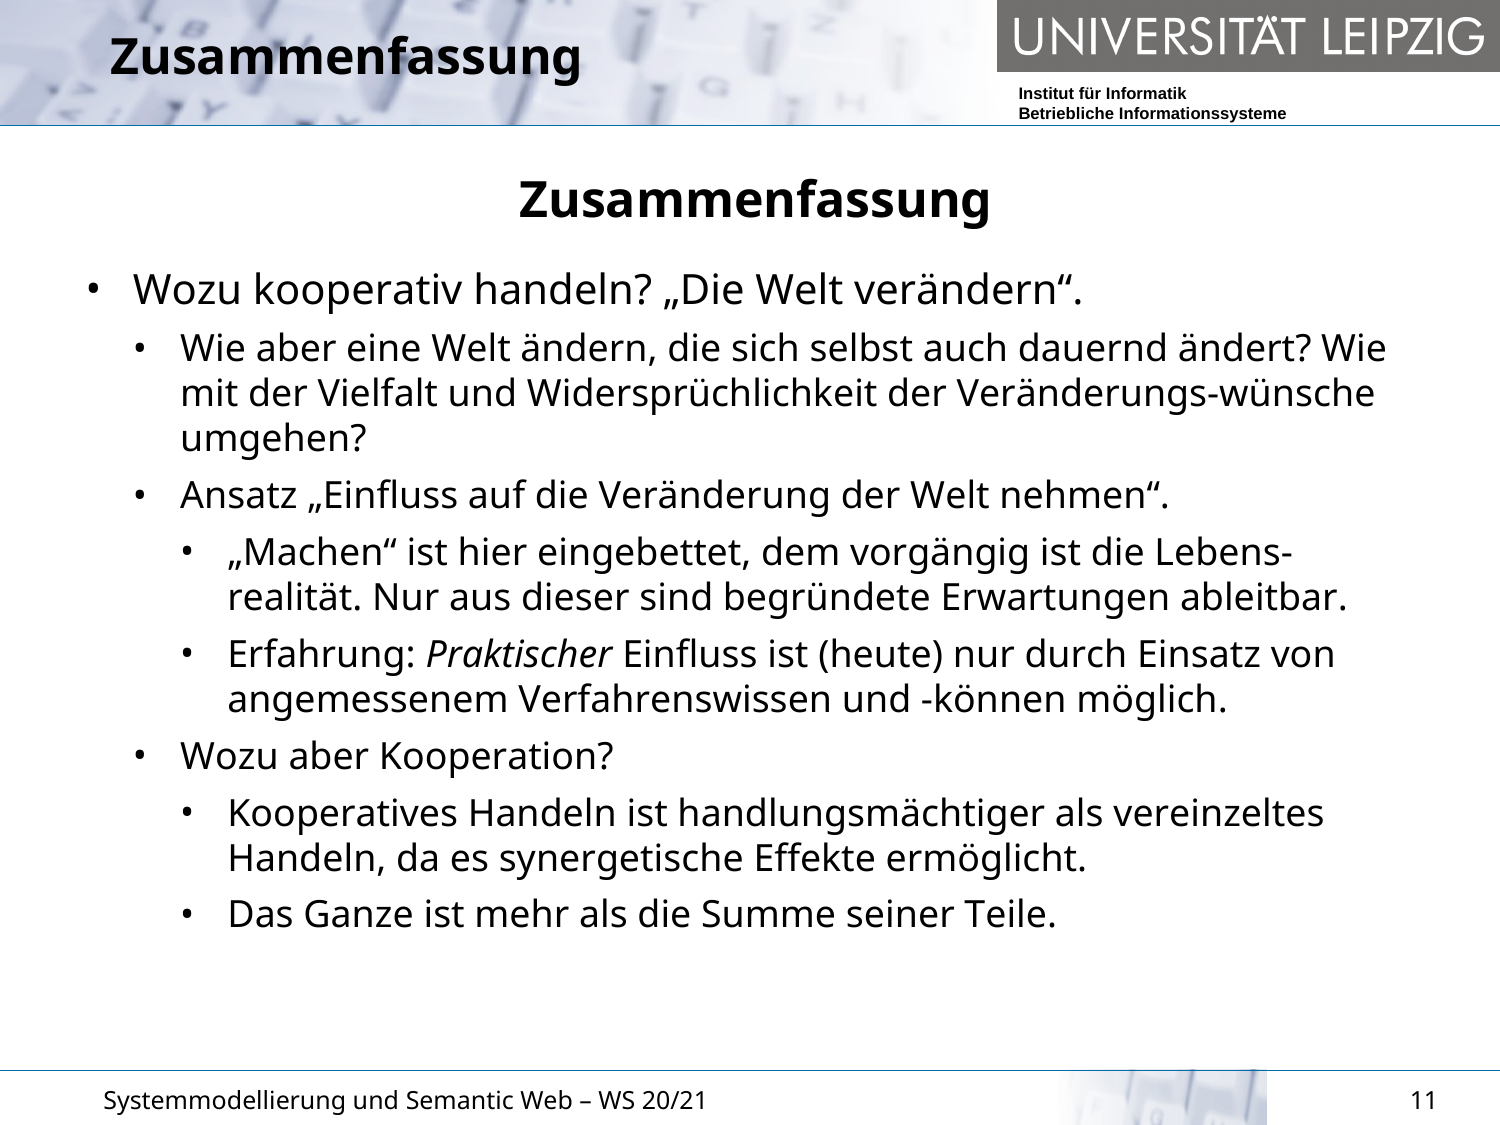

Zusammenfassung
Zusammenfassung
Wozu kooperativ handeln? „Die Welt verändern“.
Wie aber eine Welt ändern, die sich selbst auch dauernd ändert? Wie mit der Vielfalt und Widersprüchlichkeit der Veränderungs-wünsche umgehen?
Ansatz „Einfluss auf die Veränderung der Welt nehmen“.
„Machen“ ist hier eingebettet, dem vorgängig ist die Lebens-realität. Nur aus dieser sind begründete Erwartungen ableitbar.
Erfahrung: Praktischer Einfluss ist (heute) nur durch Einsatz von angemessenem Verfahrenswissen und -können möglich.
Wozu aber Kooperation?
Kooperatives Handeln ist handlungsmächtiger als vereinzeltes Handeln, da es synergetische Effekte ermöglicht.
Das Ganze ist mehr als die Summe seiner Teile.
Systemmodellierung und Semantic Web – WS 20/21
11